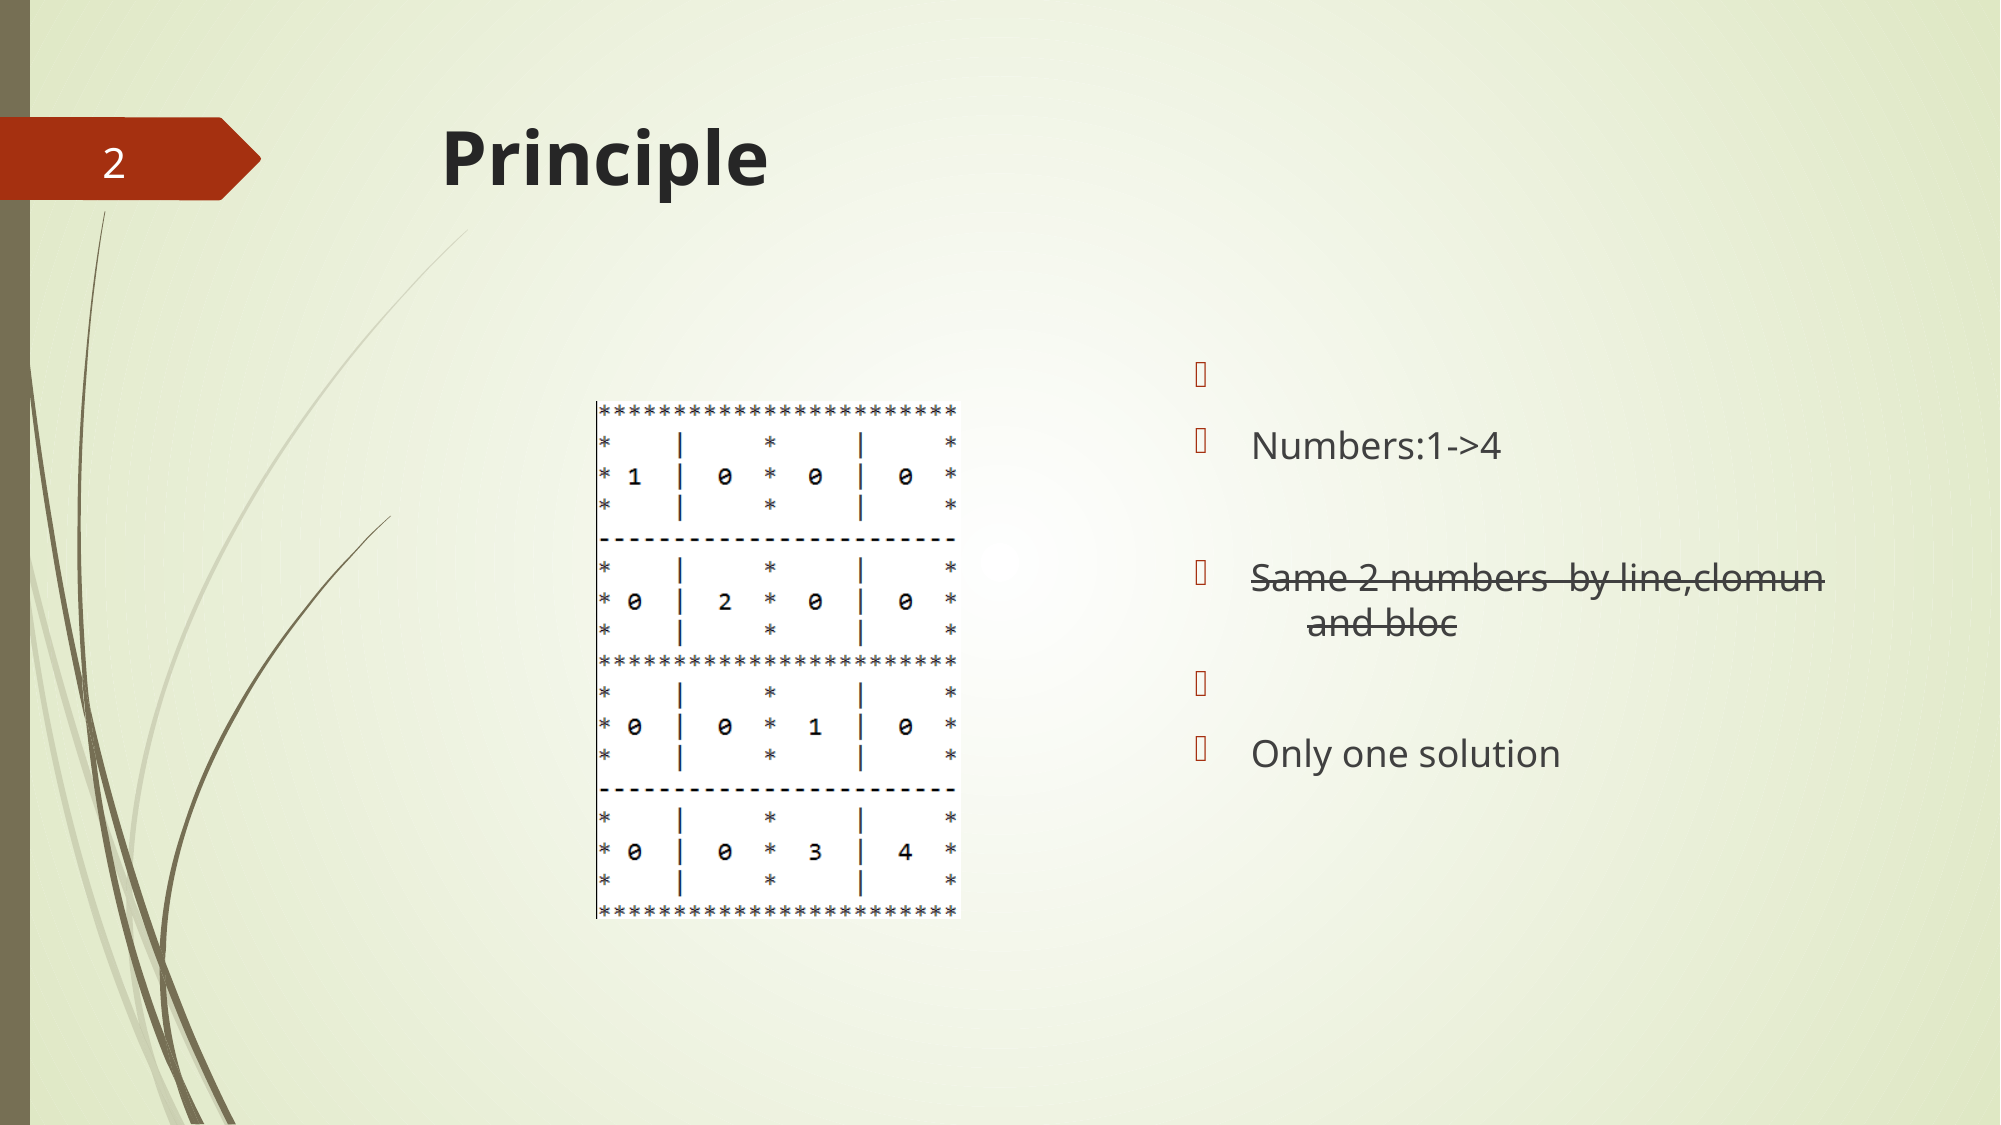

# Principle
Numbers:1->4
Same 2 numbers by line,clomun and bloc
Only one solution